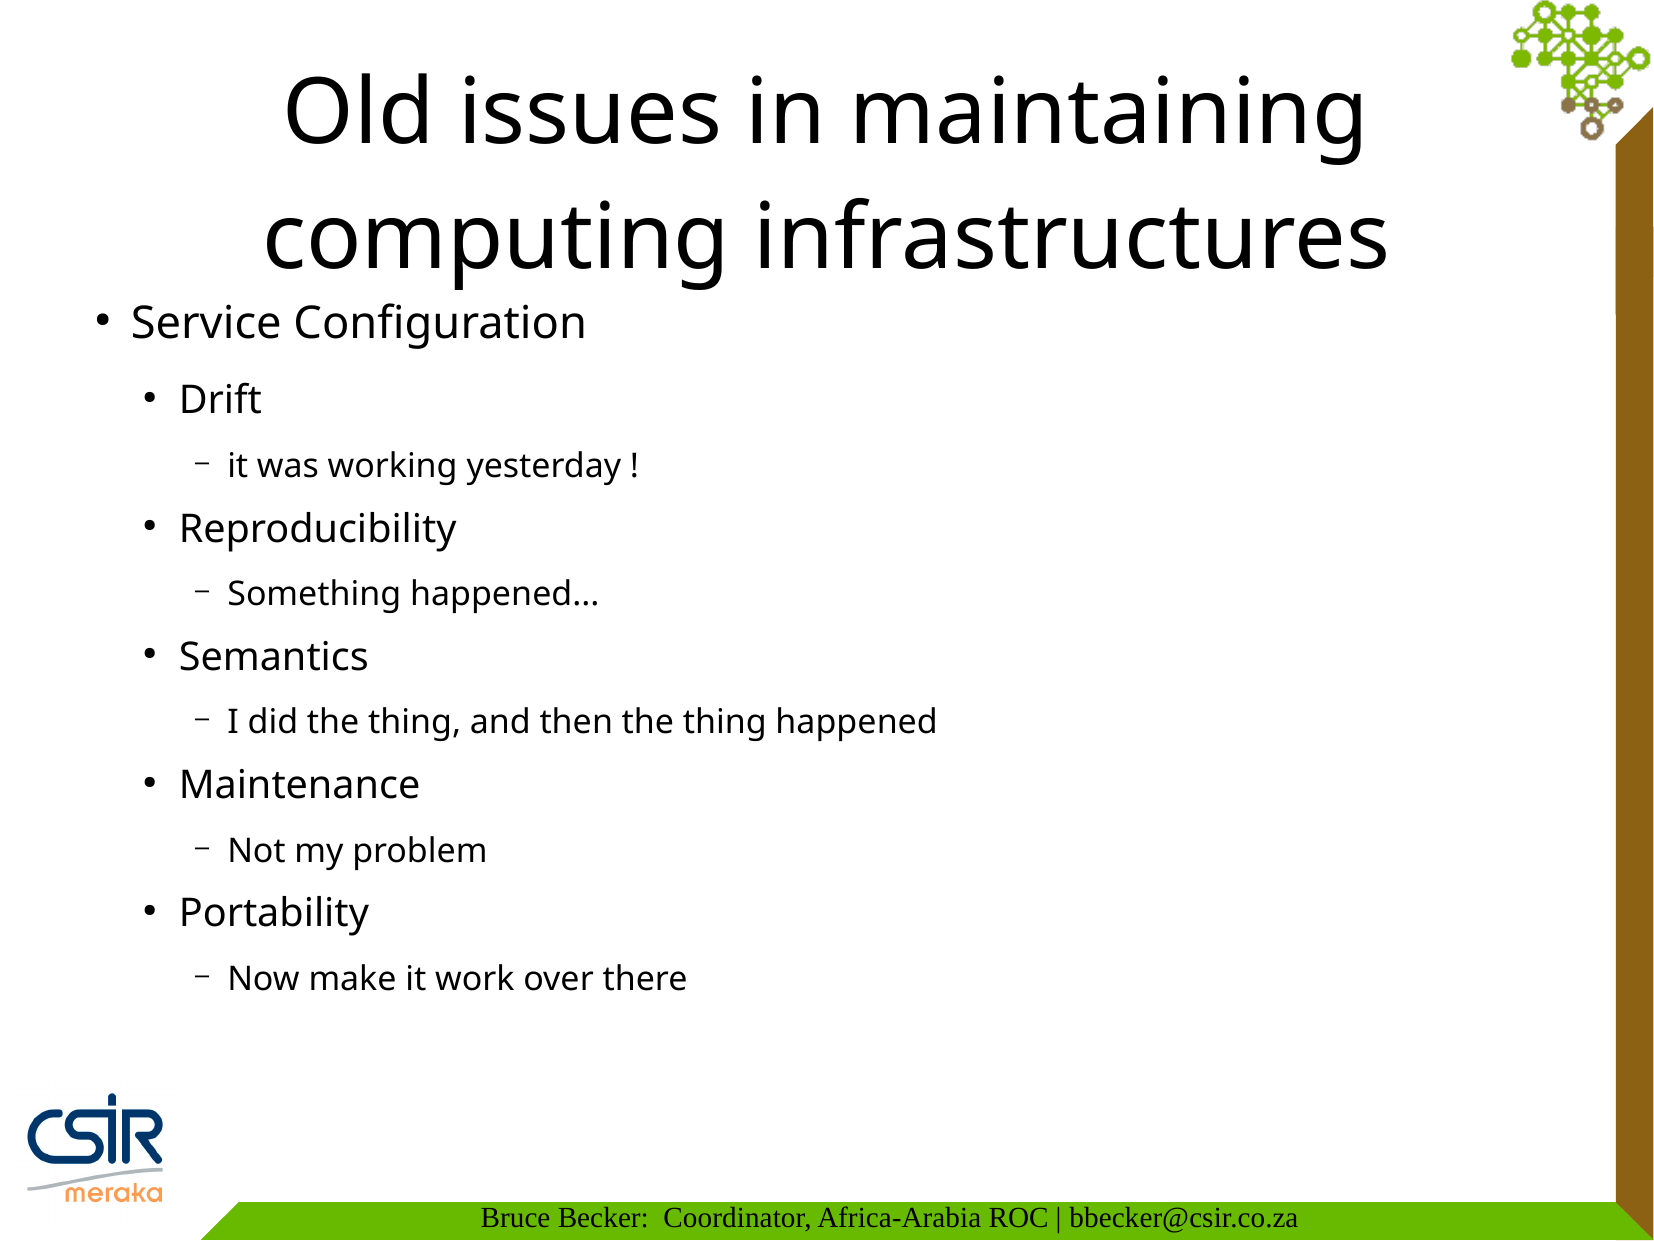

# Old issues in maintaining computing infrastructures
Service Configuration
Drift
it was working yesterday !
Reproducibility
Something happened...
Semantics
I did the thing, and then the thing happened
Maintenance
Not my problem
Portability
Now make it work over there
3